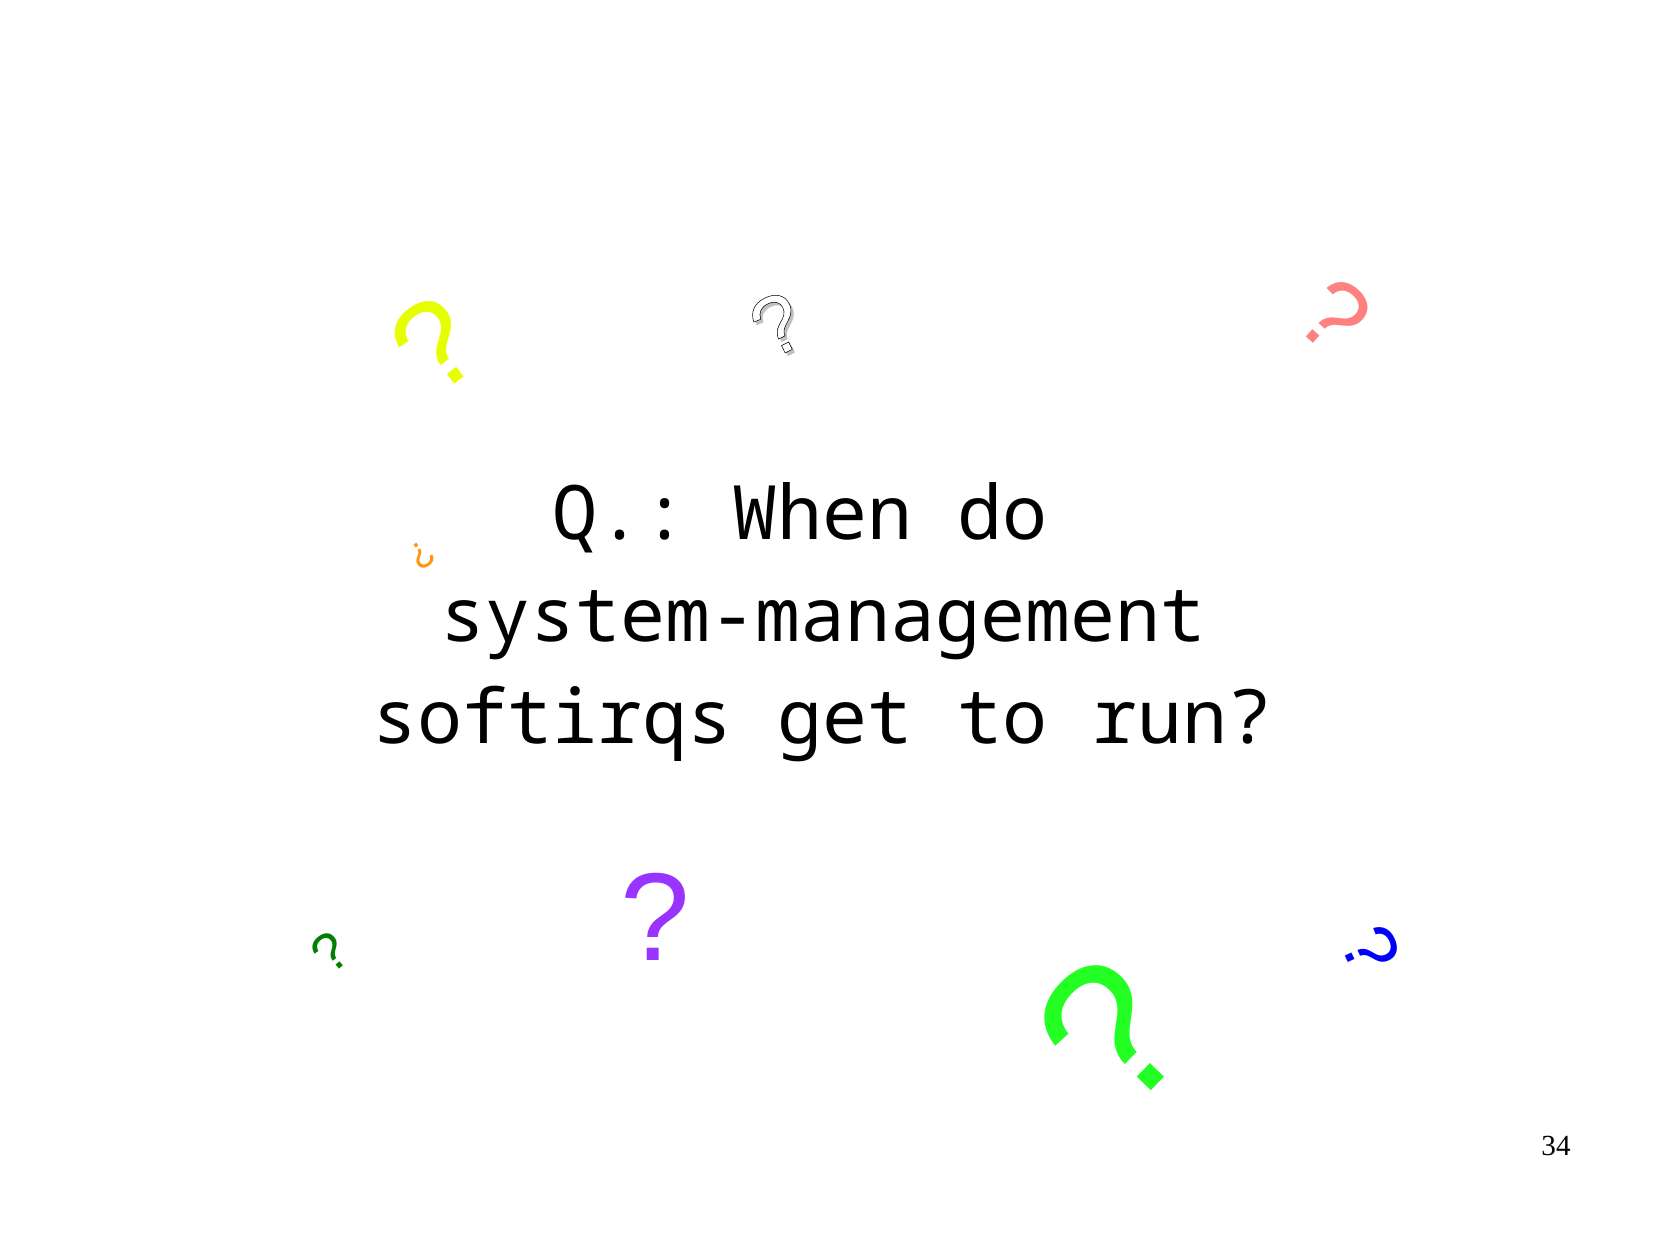

?
?
?
# Q.: When do
system-management softirqs get to run?
?
?
?
?
?
34